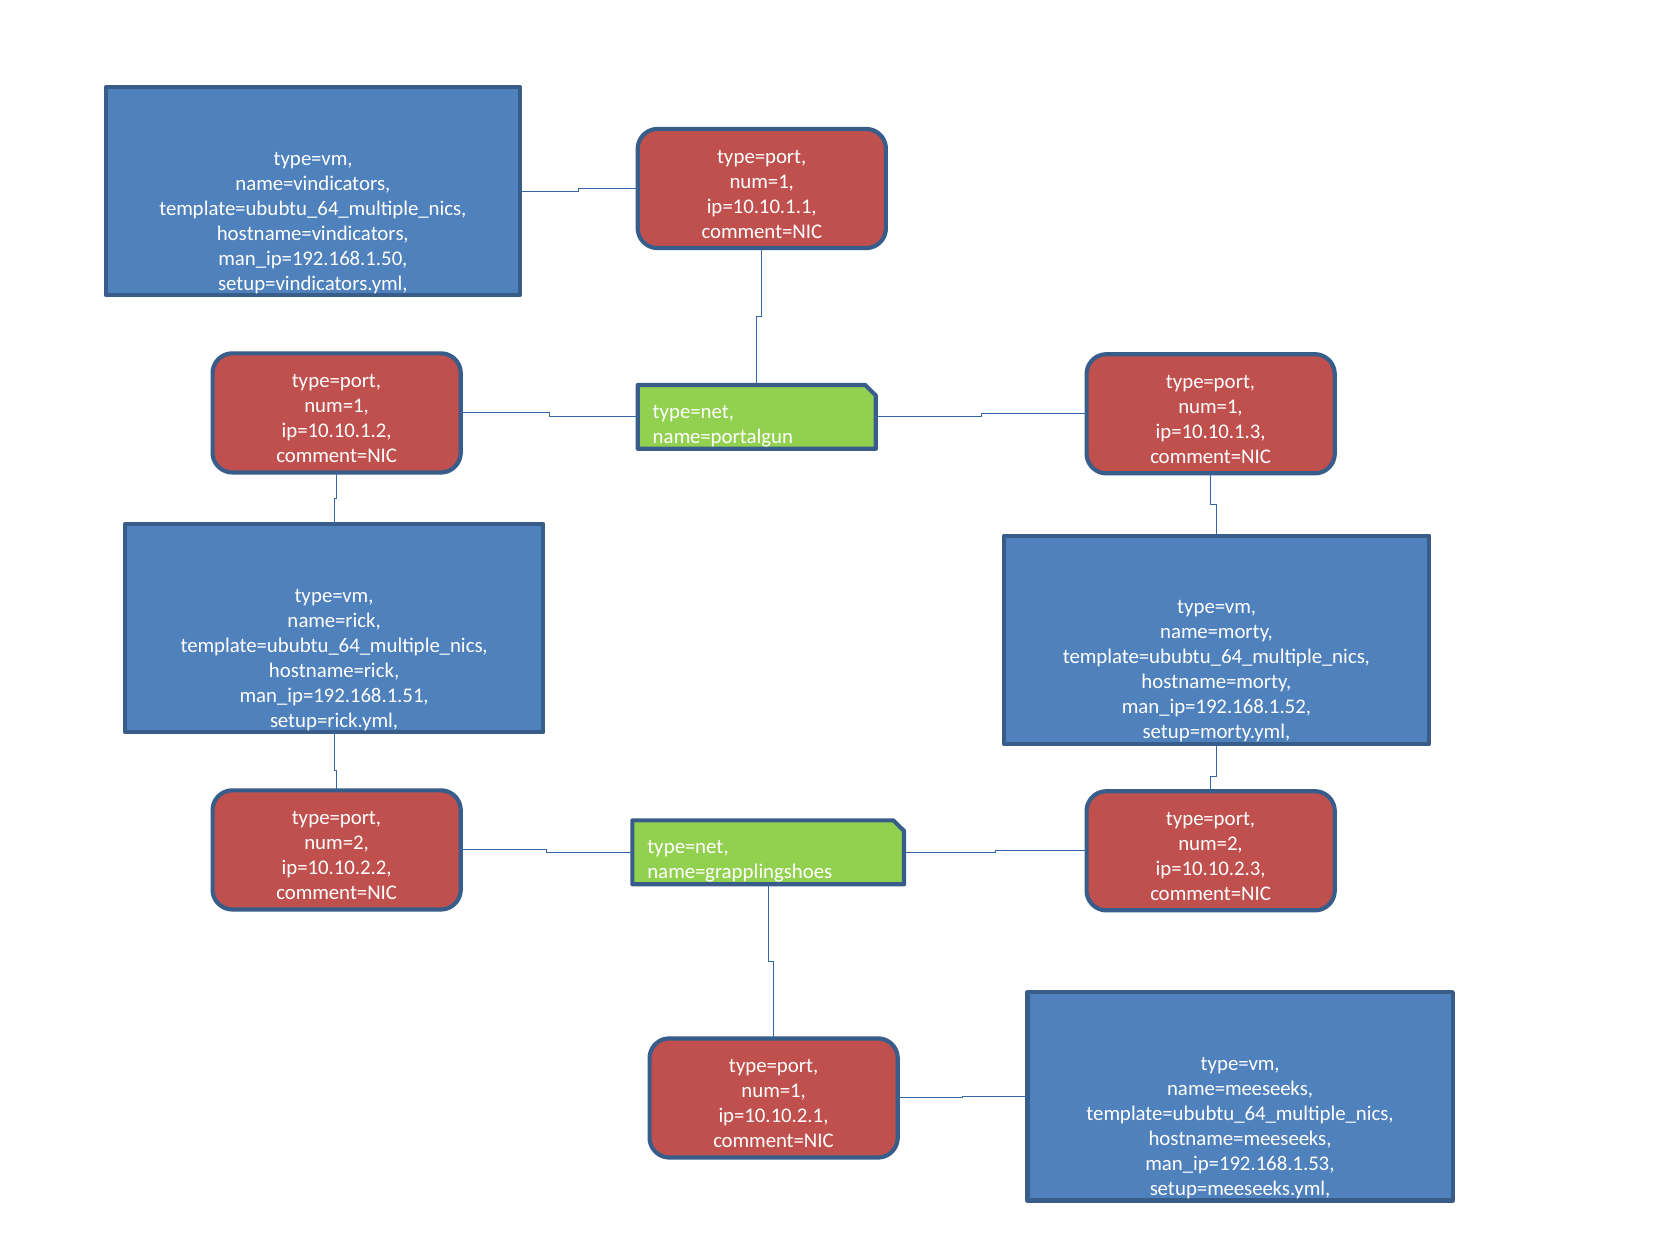

type=vm,
name=vindicators,
template=ububtu_64_multiple_nics,
hostname=vindicators,
man_ip=192.168.1.50,
setup=vindicators.yml,
comment=web client
type=port,
num=1,
ip=10.10.1.1,
comment=NIC
type=port,
num=1,
ip=10.10.1.2,
comment=NIC
type=port,
num=1,
ip=10.10.1.3,
comment=NIC
type=net,
name=portalgun
type=vm,
name=rick,
template=ububtu_64_multiple_nics,
hostname=rick,
man_ip=192.168.1.51,
setup=rick.yml,
comment=load balancer
type=vm,
name=morty,
template=ububtu_64_multiple_nics,
hostname=morty,
man_ip=192.168.1.52,
setup=morty.yml,
comment=load balancer
type=port,
num=2,
ip=10.10.2.2,
comment=NIC
type=port,
num=2,
ip=10.10.2.3,
comment=NIC
type=net,
name=grapplingshoes
type=vm,
name=meeseeks,
template=ububtu_64_multiple_nics,
hostname=meeseeks,
man_ip=192.168.1.53,
setup=meeseeks.yml,
comment=web server
type=port,
num=1,
ip=10.10.2.1,
comment=NIC